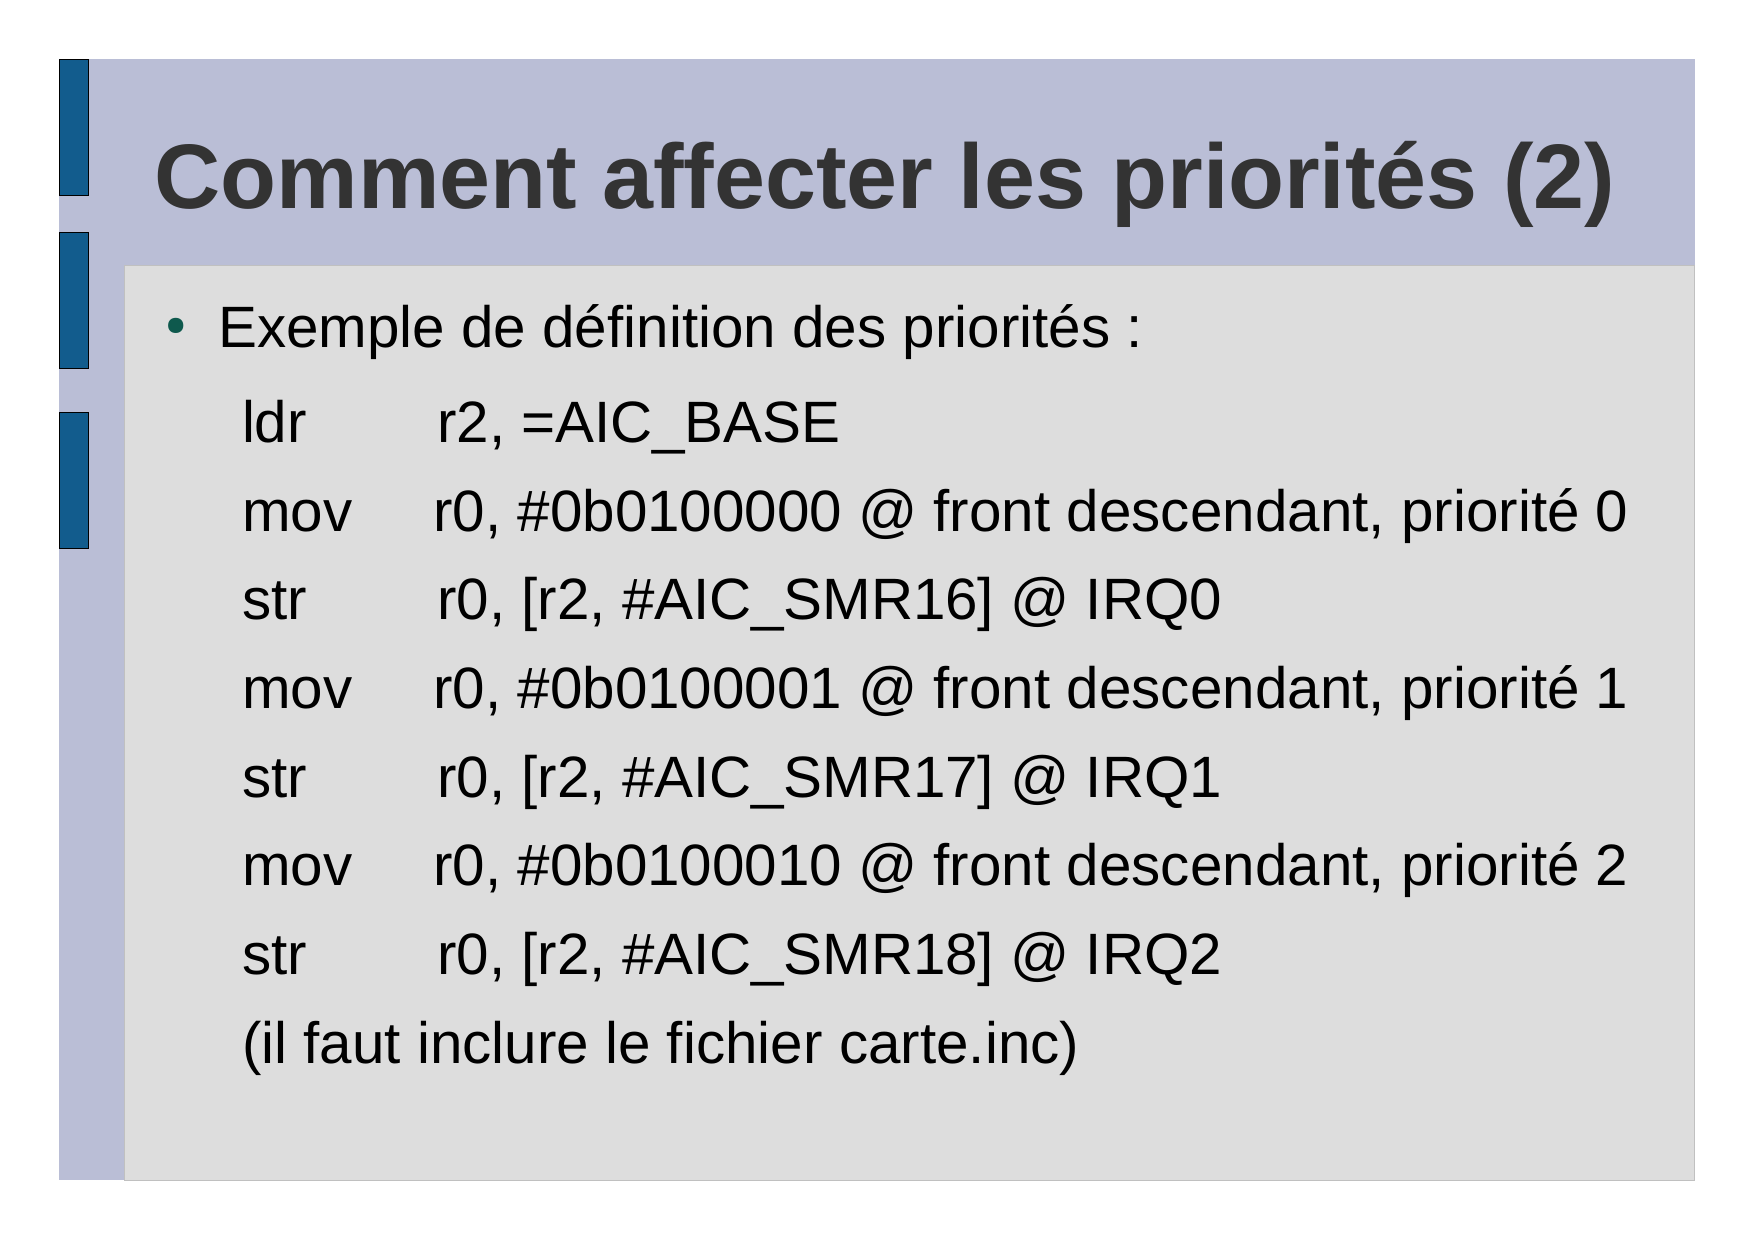

# Comment affecter les priorités (2)
Exemple de définition des priorités :
ldr 	r2, =AIC_BASE
mov r0, #0b0100000 @ front descendant, priorité 0
str 	r0, [r2, #AIC_SMR16] @ IRQ0
mov r0, #0b0100001 @ front descendant, priorité 1
str 	r0, [r2, #AIC_SMR17] @ IRQ1
mov r0, #0b0100010 @ front descendant, priorité 2
str 	r0, [r2, #AIC_SMR18] @ IRQ2
(il faut inclure le fichier carte.inc)